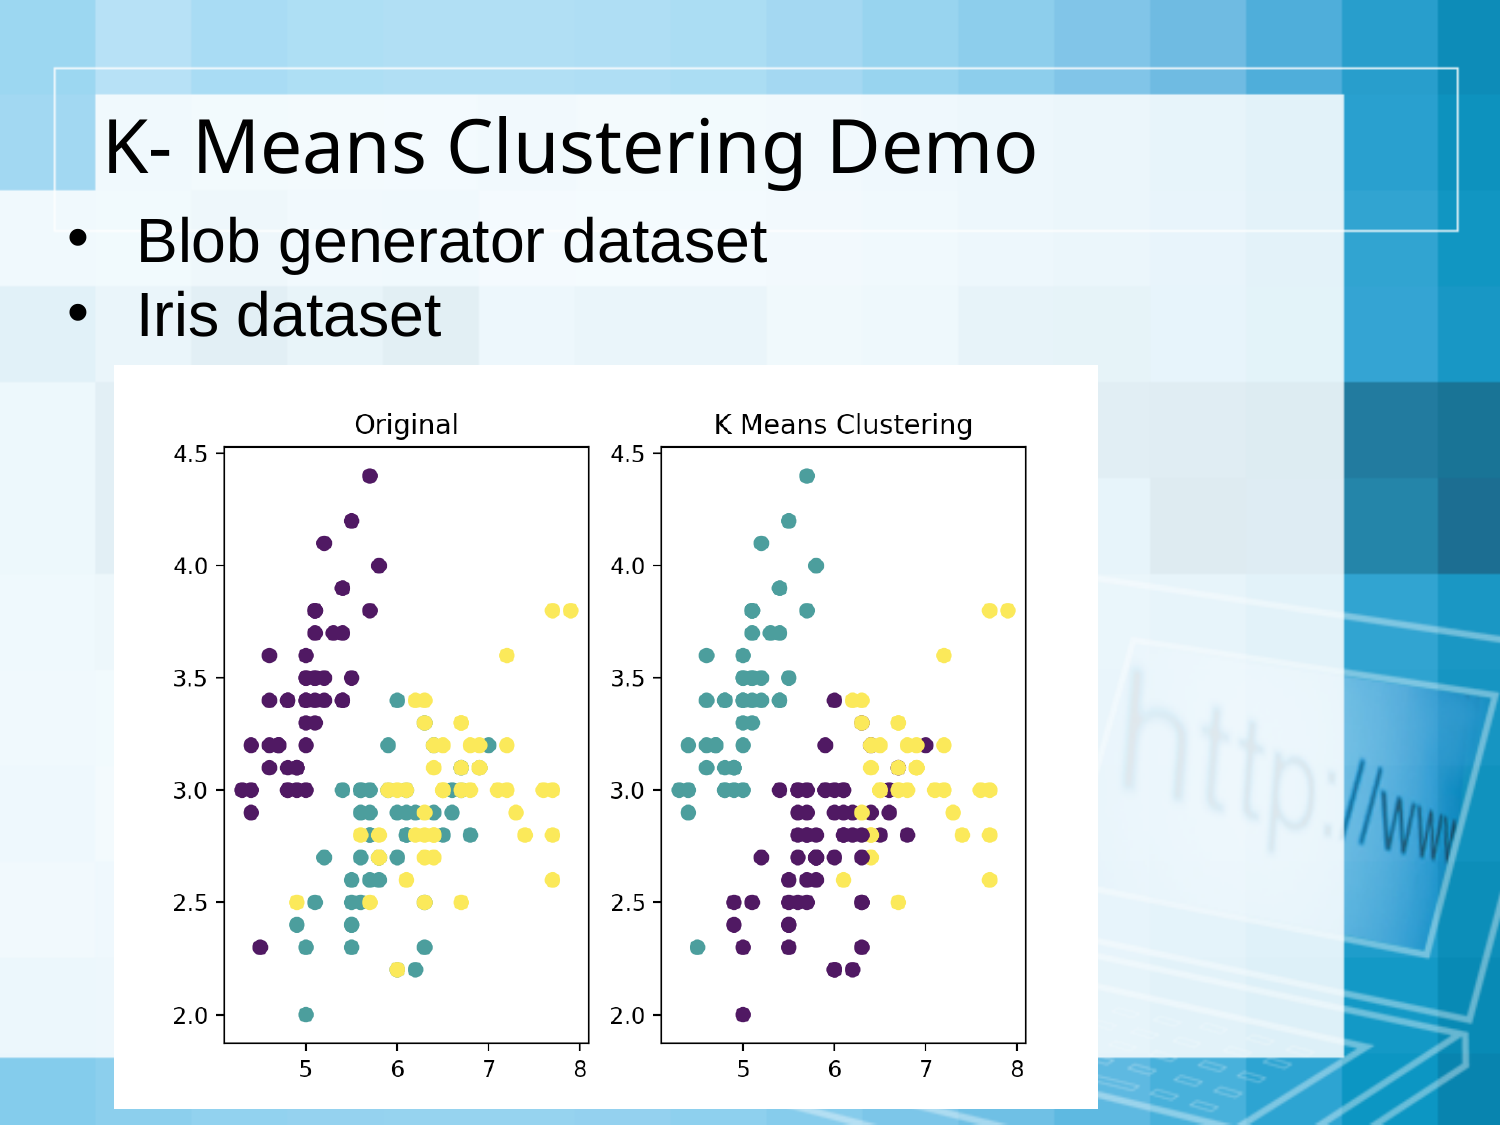

# K- Means Clustering Demo
Blob generator dataset
Iris dataset